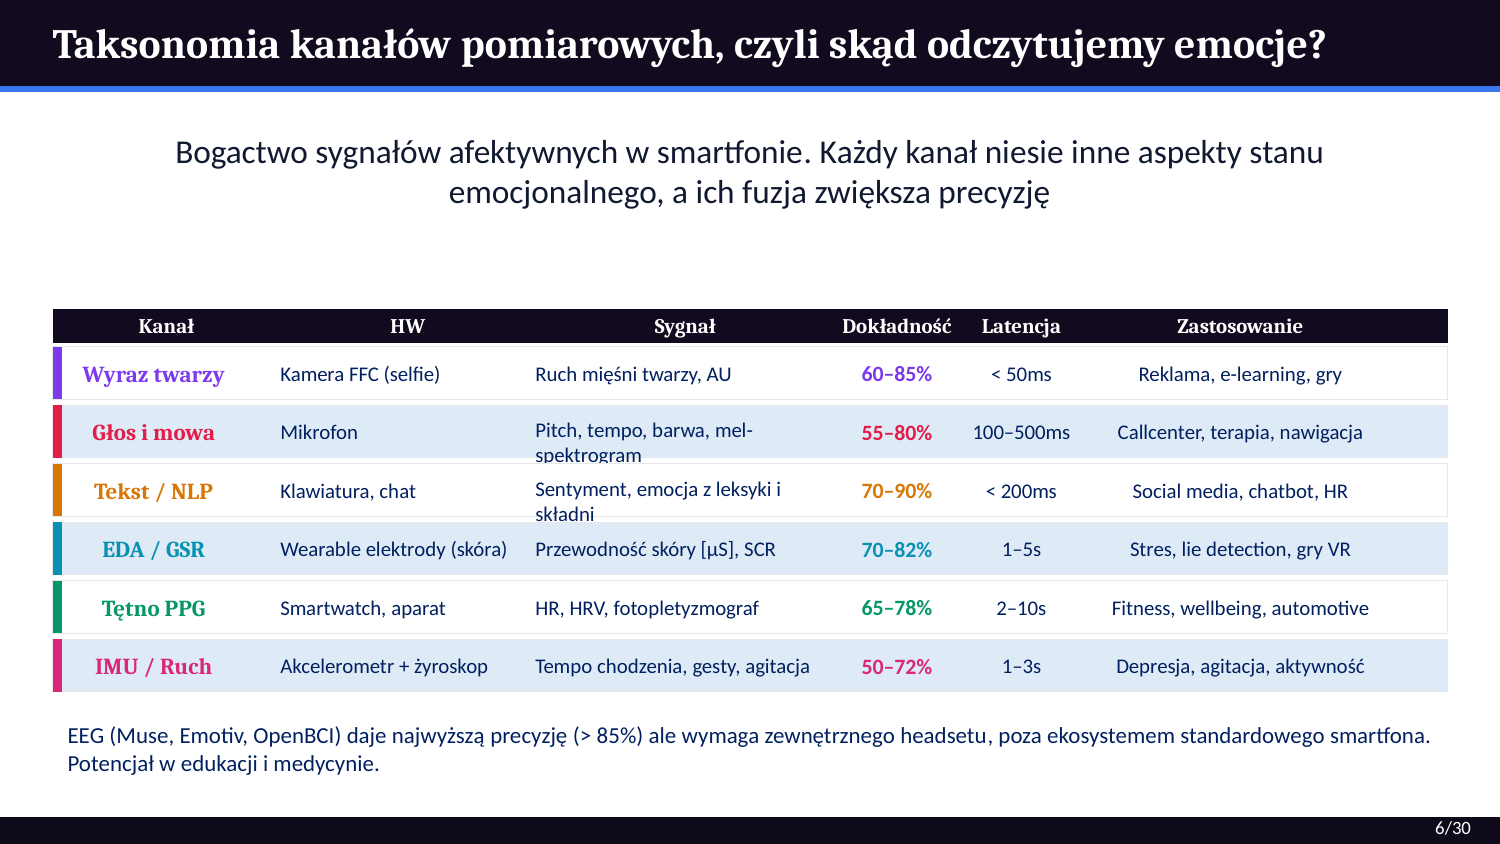

Taksonomia kanałów pomiarowych, czyli skąd odczytujemy emocje?
Bogactwo sygnałów afektywnych w smartfonie. Każdy kanał niesie inne aspekty stanu emocjonalnego, a ich fuzja zwiększa precyzję
Kanał
HW
Sygnał
Dokładność
Latencja
Zastosowanie
Wyraz twarzy
Kamera FFC (selfie)
Ruch mięśni twarzy, AU
60–85%
< 50ms
Reklama, e-learning, gry
Głos i mowa
Mikrofon
Pitch, tempo, barwa, mel-spektrogram
55–80%
100–500ms
Callcenter, terapia, nawigacja
Tekst / NLP
Klawiatura, chat
Sentyment, emocja z leksyki i składni
70–90%
< 200ms
Social media, chatbot, HR
EDA / GSR
Wearable elektrody (skóra)
Przewodność skóry [µS], SCR
70–82%
1–5s
Stres, lie detection, gry VR
Tętno PPG
Smartwatch, aparat
HR, HRV, fotopletyzmograf
65–78%
2–10s
Fitness, wellbeing, automotive
IMU / Ruch
Akcelerometr + żyroskop
Tempo chodzenia, gesty, agitacja
50–72%
1–3s
Depresja, agitacja, aktywność
EEG (Muse, Emotiv, OpenBCI) daje najwyższą precyzję (> 85%) ale wymaga zewnętrznego headsetu, poza ekosystemem standardowego smartfona. Potencjał w edukacji i medycynie.